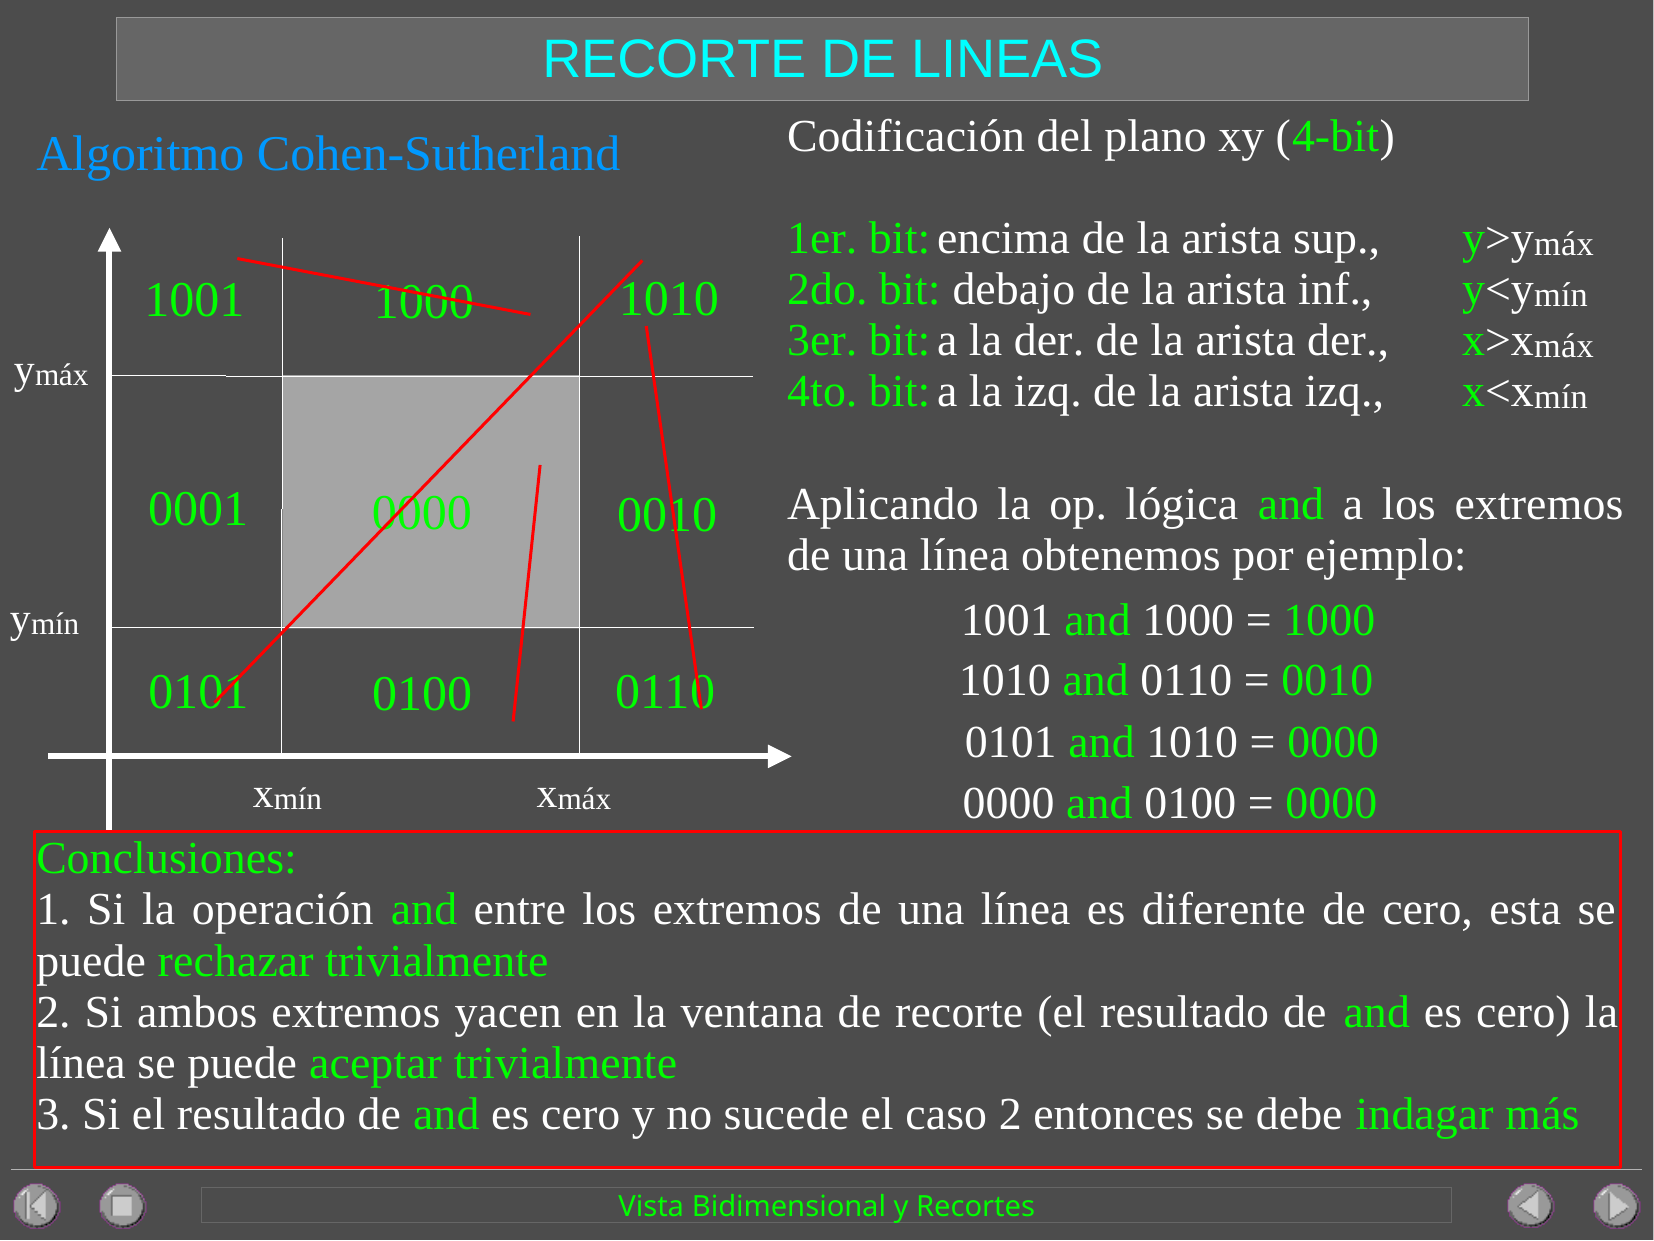

# RECORTE DE LINEAS
Codificación del plano xy (4-bit)
1er. bit:	encima de la arista sup.,		y>ymáx
2do. bit: debajo de la arista inf.,		y<ymín
3er. bit:	a la der. de la arista der.,	x>xmáx
4to. bit:	a la izq. de la arista izq.,		x<xmín
Algoritmo Cohen-Sutherland
1010
1001
0110
0101
1000
0001
0010
0100
ymáx
Aplicando la op. lógica and a los extremos de una línea obtenemos por ejemplo:
0000
1001 and 1000 = 1000
ymín
1010 and 0110 = 0010
0101 and 1010 = 0000
xmín
xmáx
0000 and 0100 = 0000
Conclusiones:
1. Si la operación and entre los extremos de una línea es diferente de cero, esta se puede rechazar trivialmente
2. Si ambos extremos yacen en la ventana de recorte (el resultado de and es cero) la línea se puede aceptar trivialmente
3. Si el resultado de and es cero y no sucede el caso 2 entonces se debe indagar más